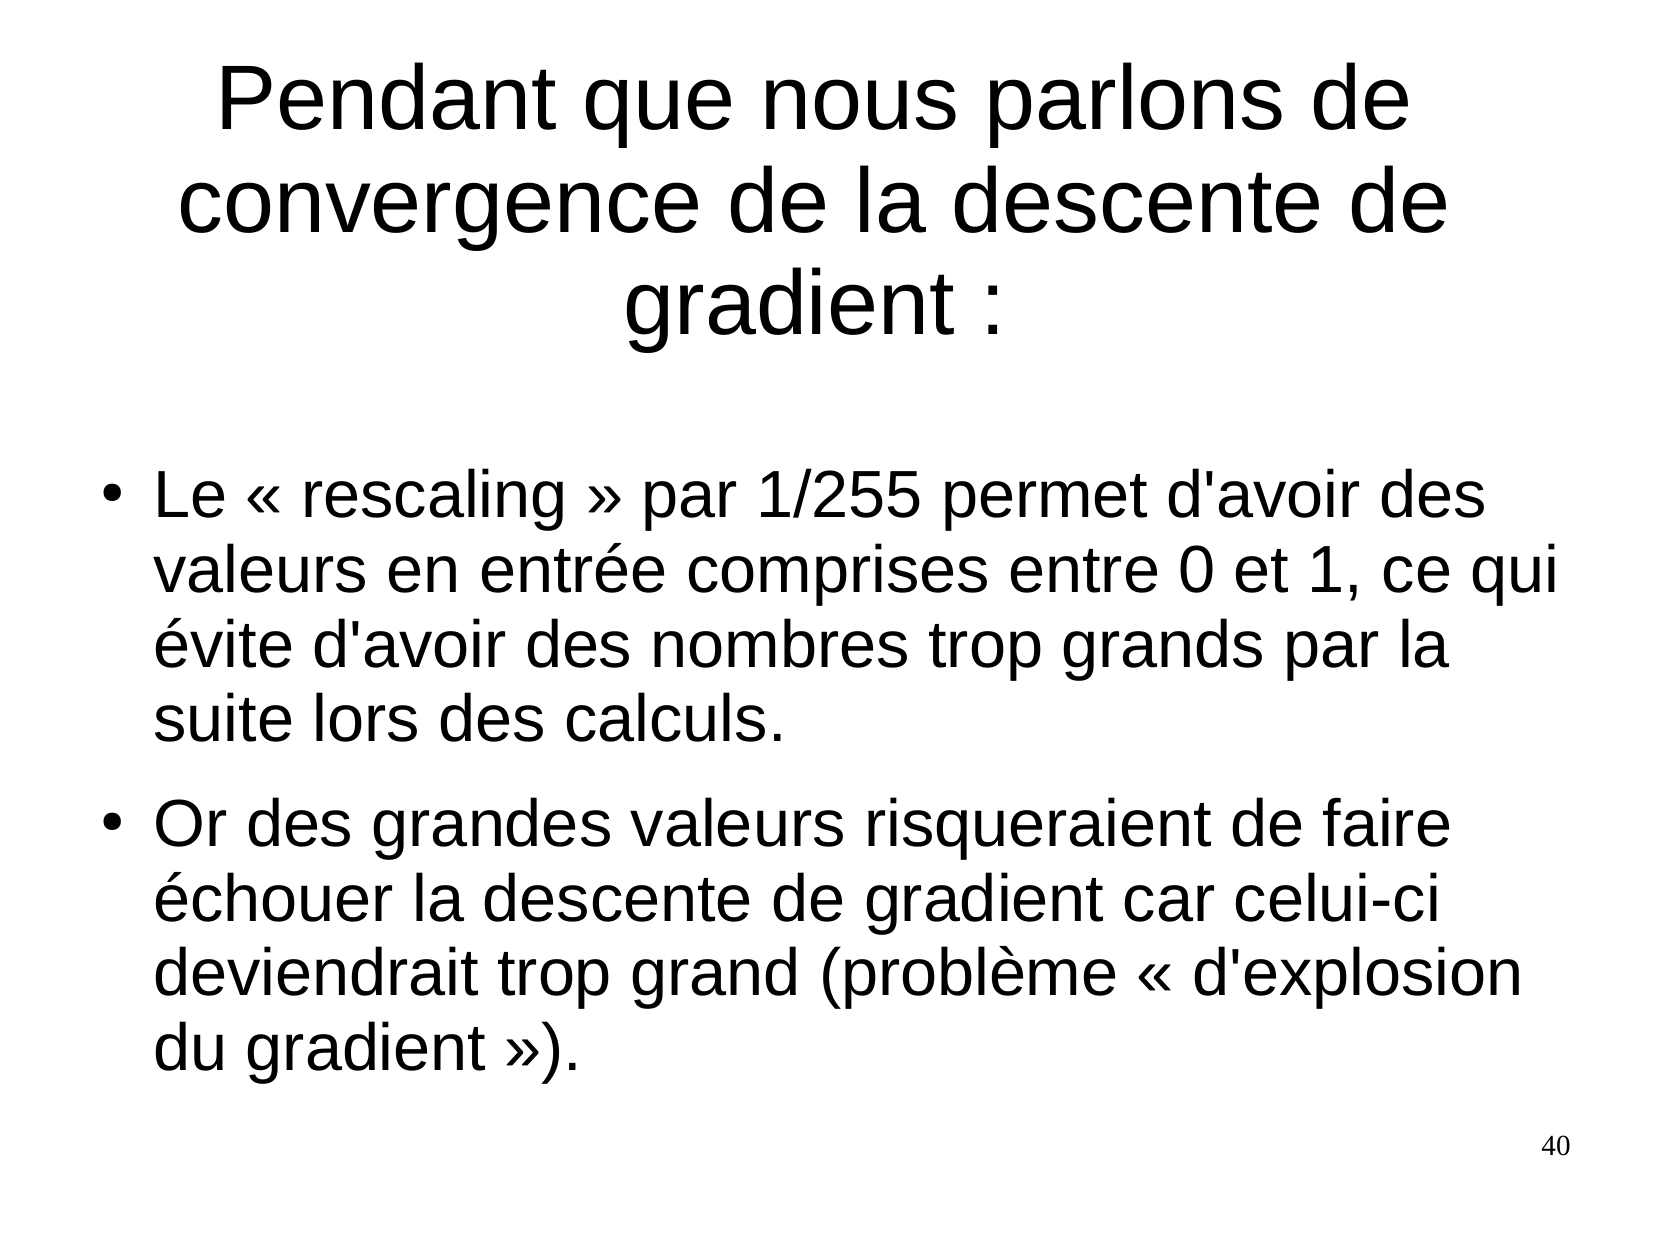

# Pendant que nous parlons de convergence de la descente de gradient :
Le « rescaling » par 1/255 permet d'avoir des valeurs en entrée comprises entre 0 et 1, ce qui évite d'avoir des nombres trop grands par la suite lors des calculs.
Or des grandes valeurs risqueraient de faire échouer la descente de gradient car celui-ci deviendrait trop grand (problème « d'explosion du gradient »).
40